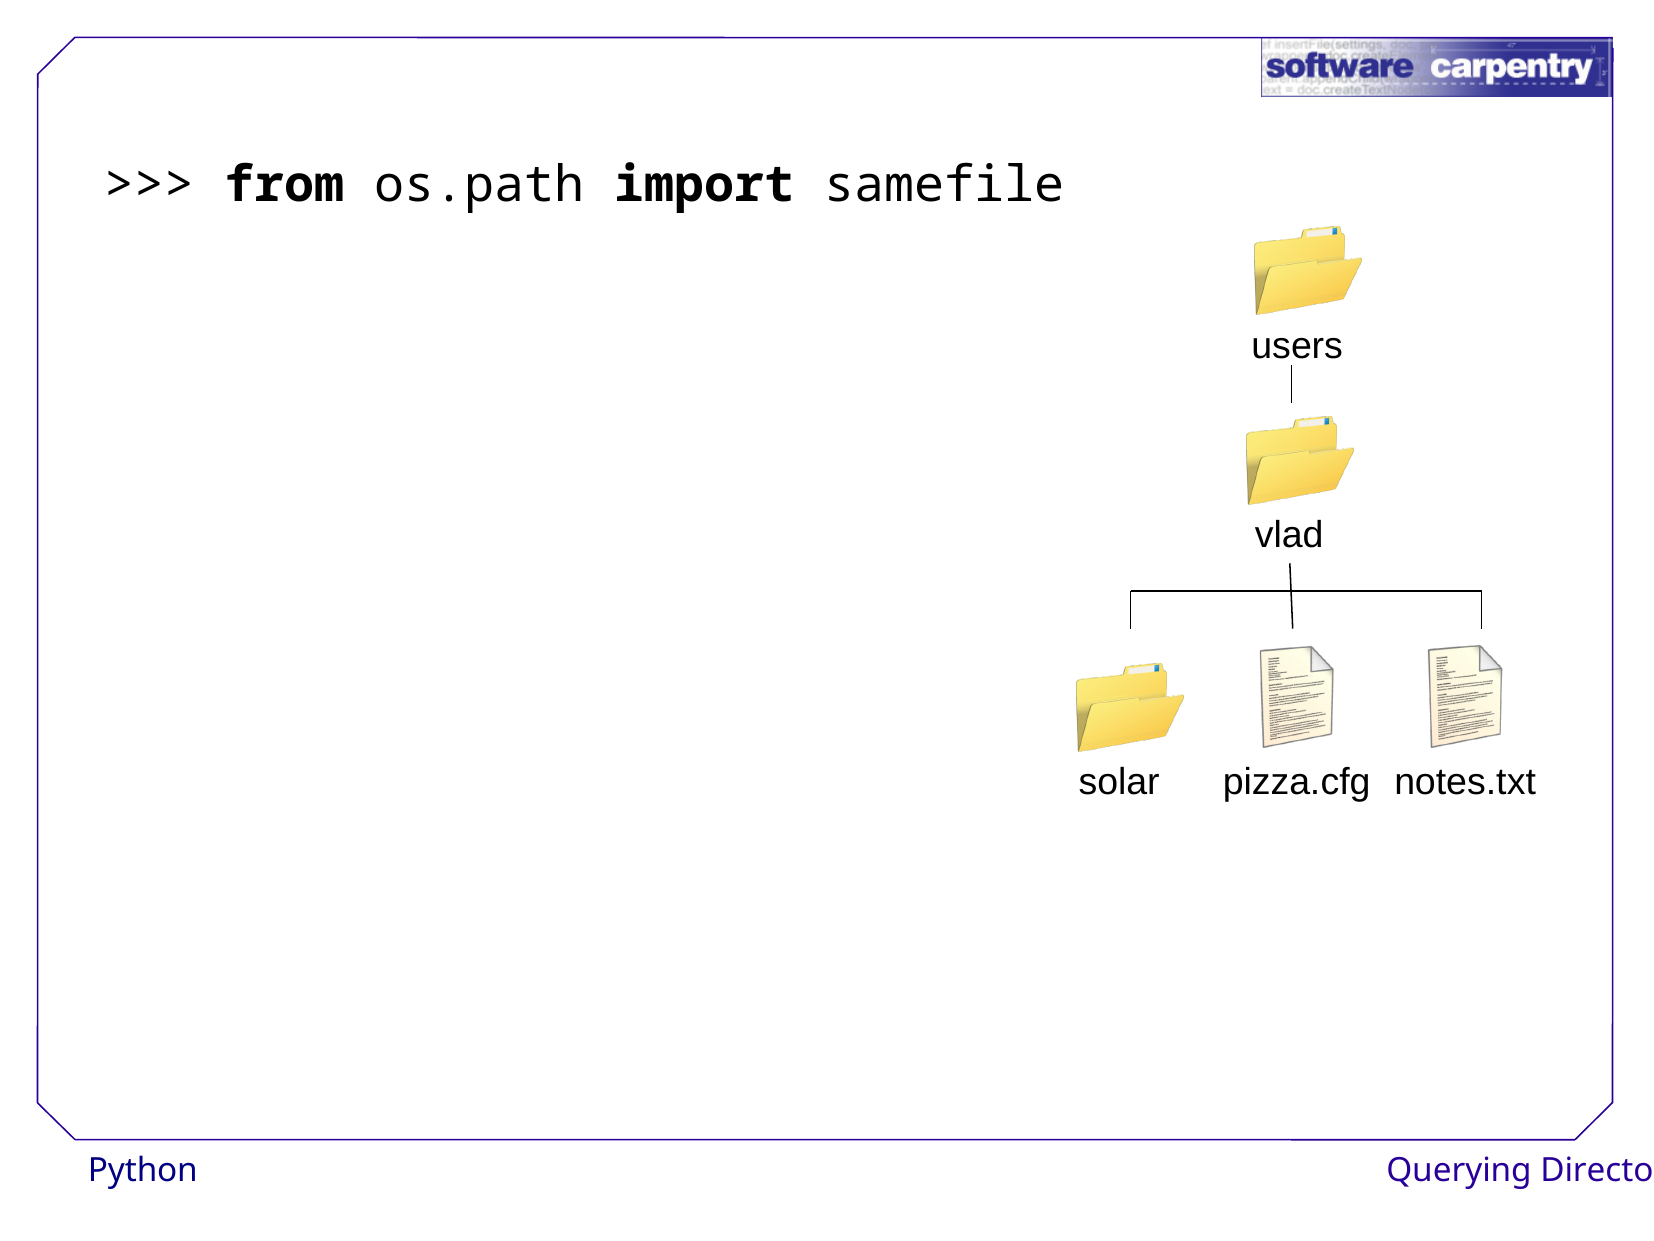

>>> from os.path import samefile
users
vlad
solar
notes.txt
pizza.cfg